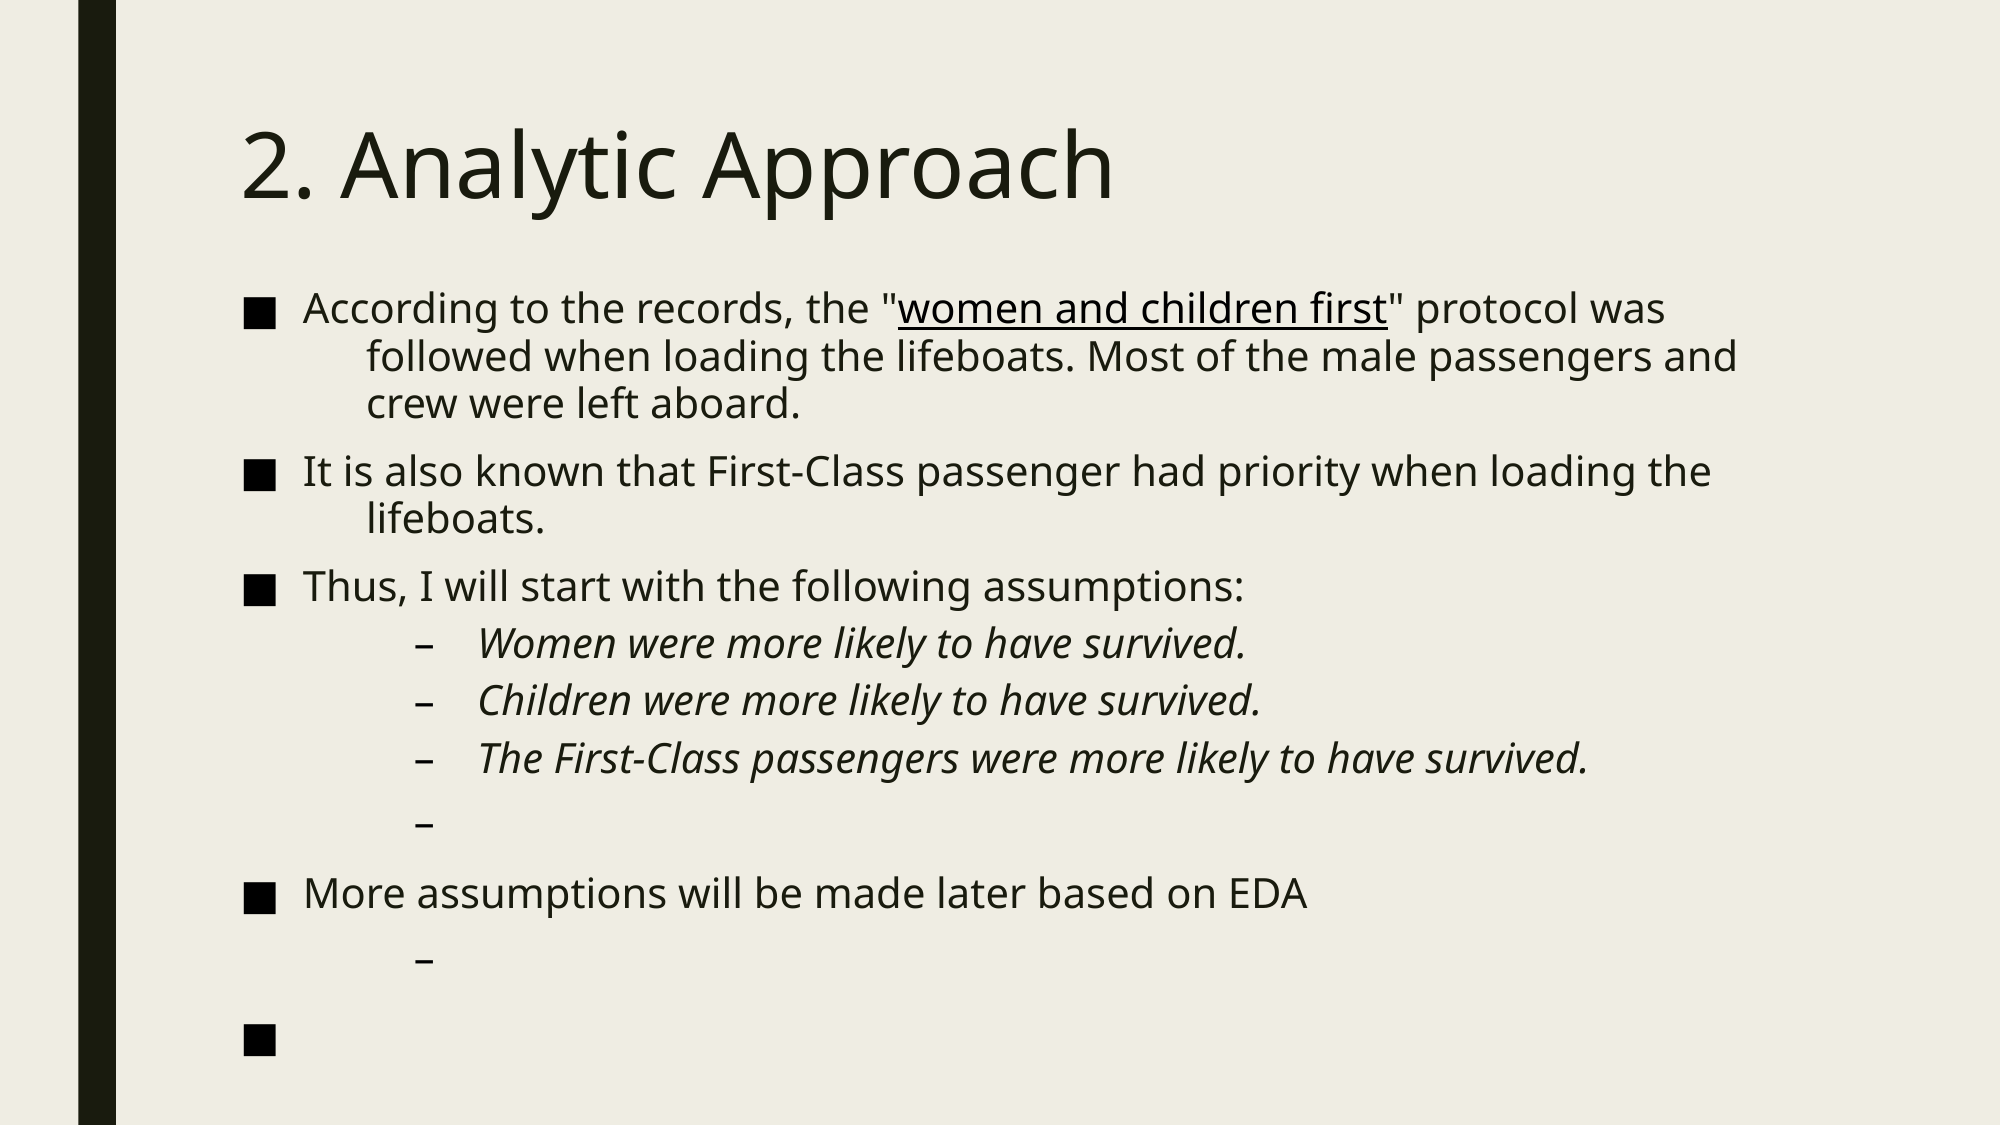

# 2. Analytic Approach
According to the records, the "women and children first" protocol was followed when loading the lifeboats. Most of the male passengers and crew were left aboard.
It is also known that First-Class passenger had priority when loading the lifeboats.
Thus, I will start with the following assumptions:
Women were more likely to have survived.
Children were more likely to have survived.
The First-Class passengers were more likely to have survived.
More assumptions will be made later based on EDA